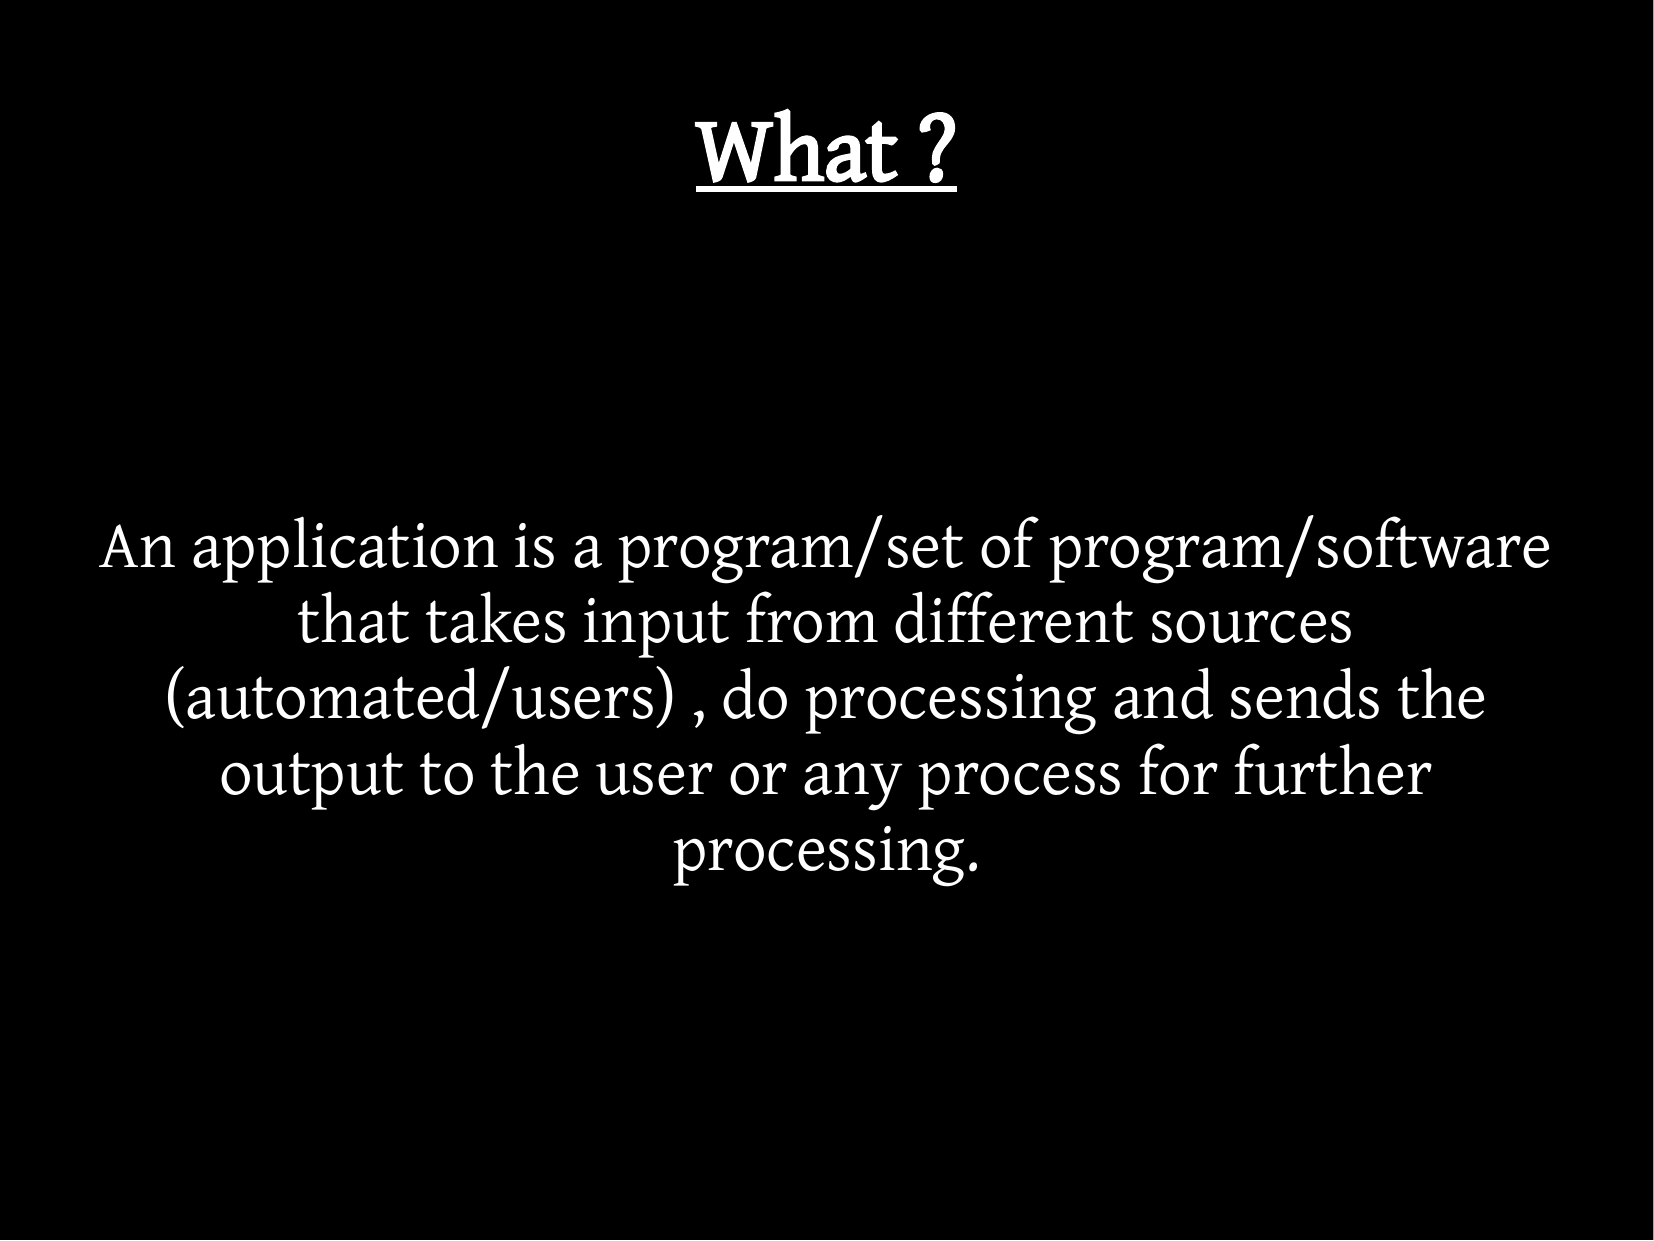

# What ?
An application is a program/set of program/software that takes input from different sources (automated/users) , do processing and sends the output to the user or any process for further processing.